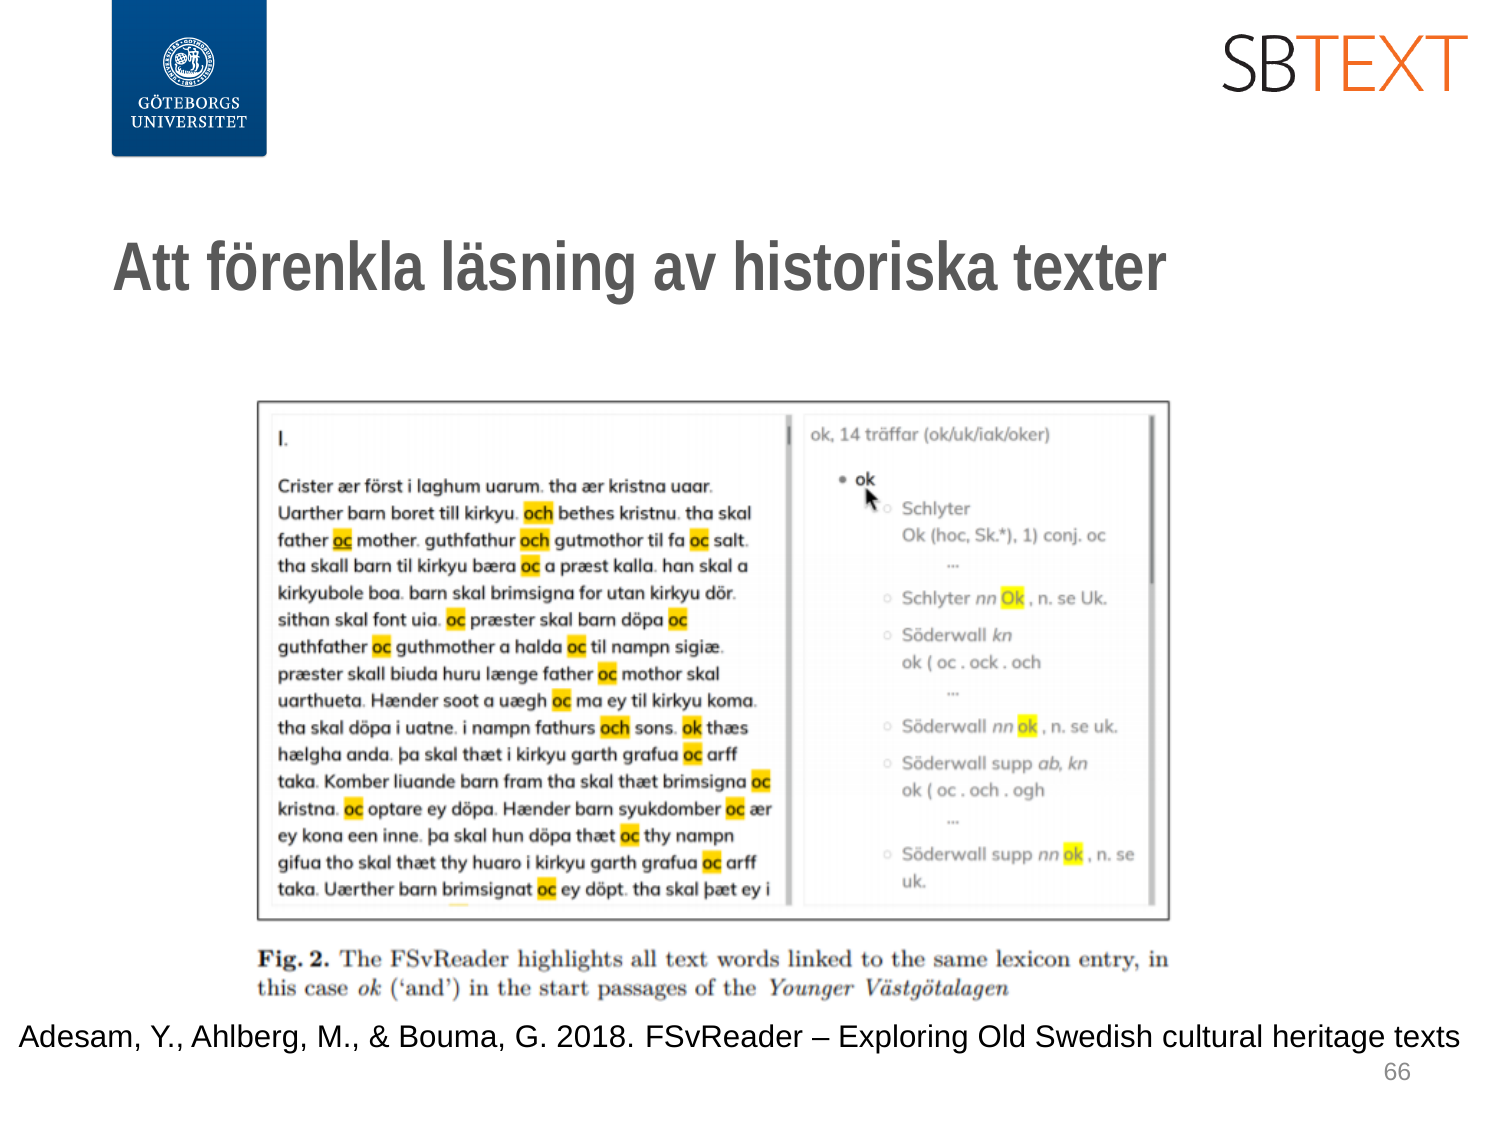

# Att förenkla läsning av historiska texter
Adesam, Y., Ahlberg, M., & Bouma, G. 2018. FSvReader – Exploring Old Swedish cultural heritage texts